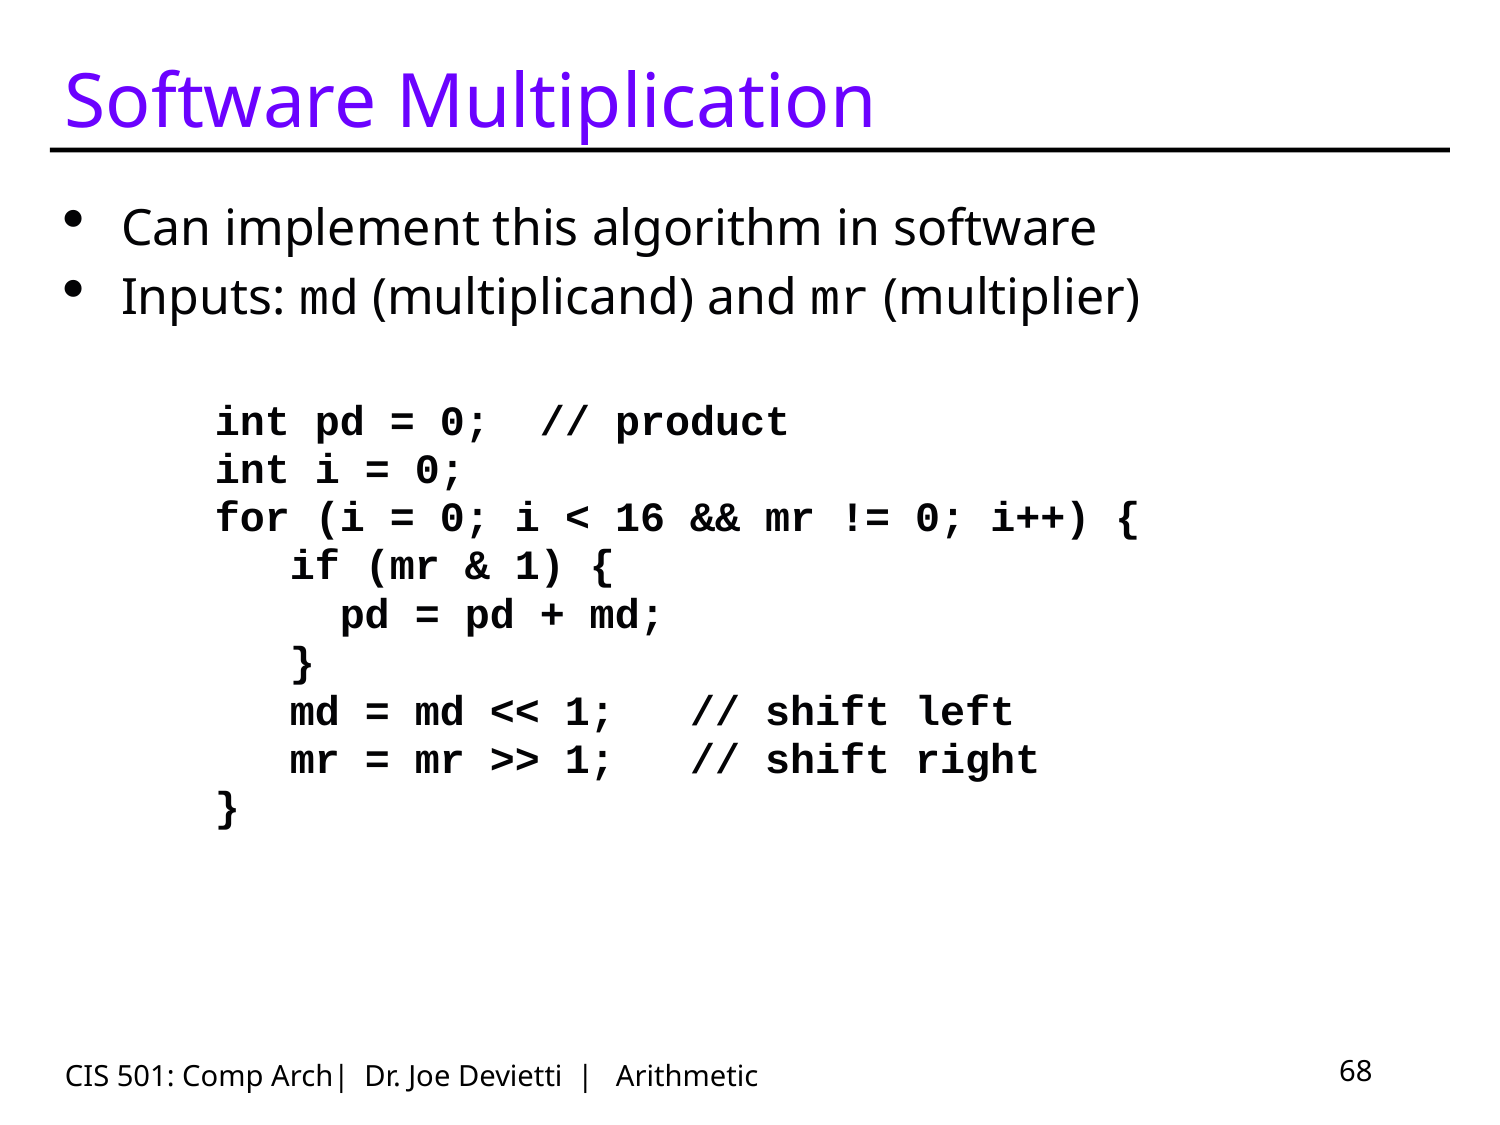

Software Multiplication
Can implement this algorithm in software
Inputs: md (multiplicand) and mr (multiplier)
int pd = 0; // product
int i = 0;
for (i = 0; i < 16 && mr != 0; i++) {
if (mr & 1) {
 pd = pd + md;
}
md = md << 1; // shift left
mr = mr >> 1; // shift right
}
CIS 501: Comp Arch| Dr. Joe Devietti | Arithmetic